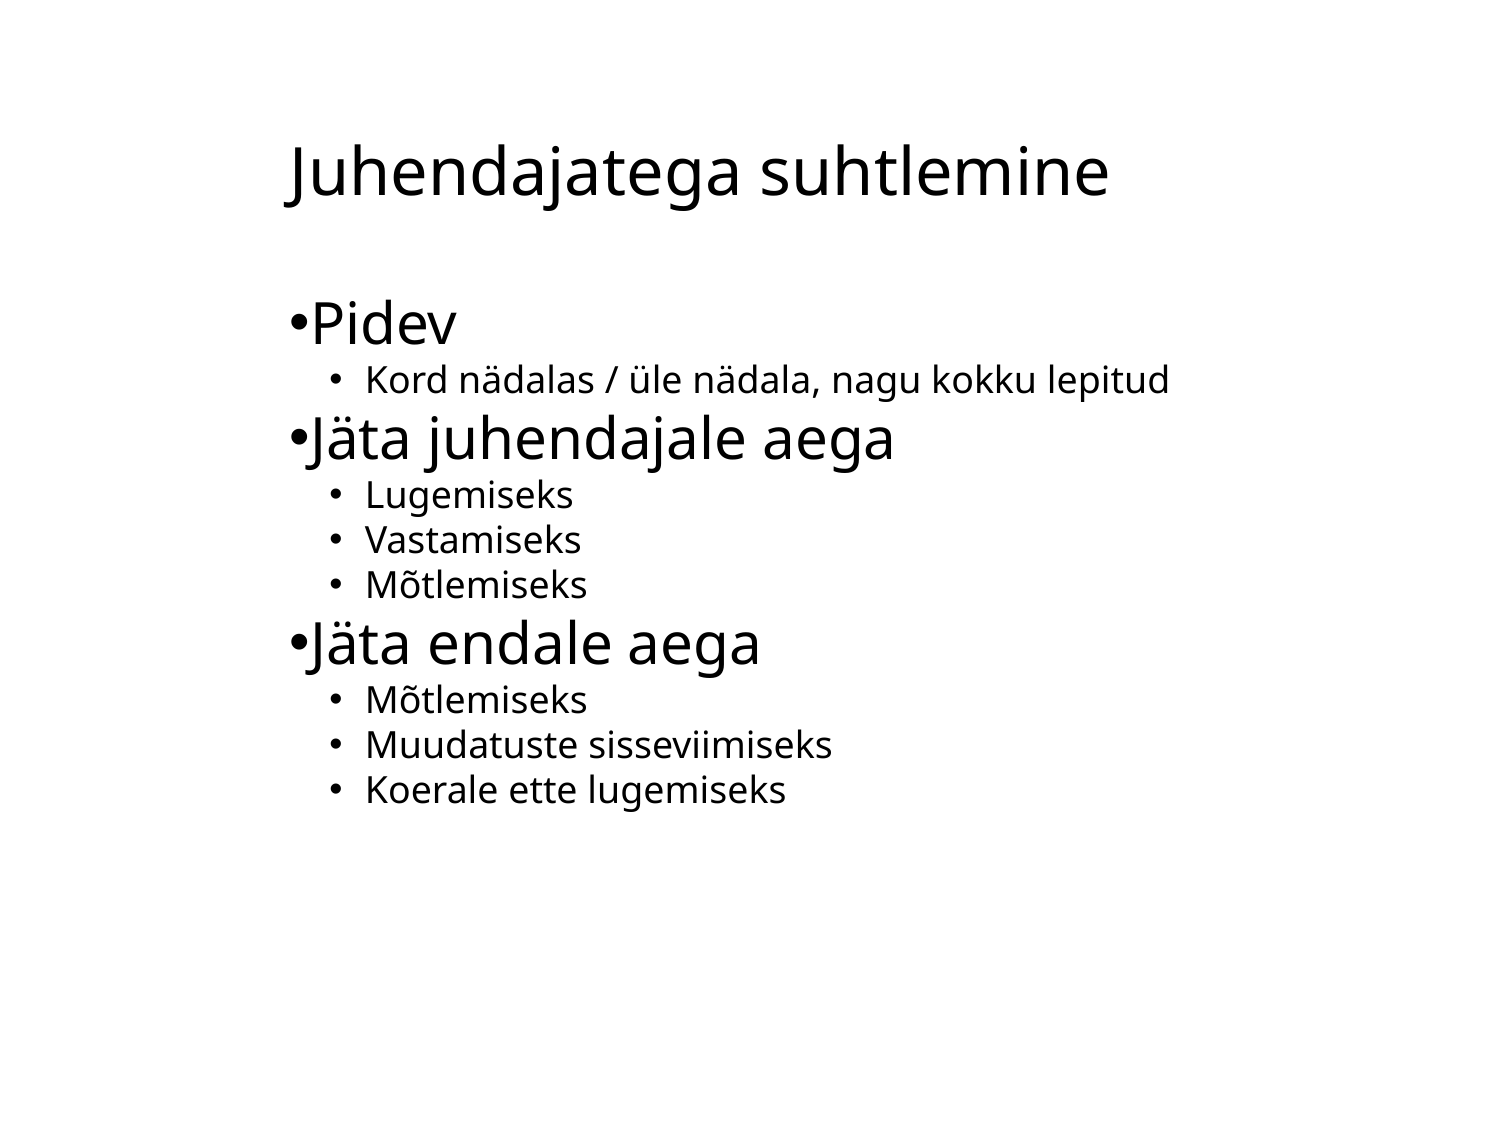

Juhendajatega suhtlemine
Pidev
Kord nädalas / üle nädala, nagu kokku lepitud
Jäta juhendajale aega
Lugemiseks
Vastamiseks
Mõtlemiseks
Jäta endale aega
Mõtlemiseks
Muudatuste sisseviimiseks
Koerale ette lugemiseks